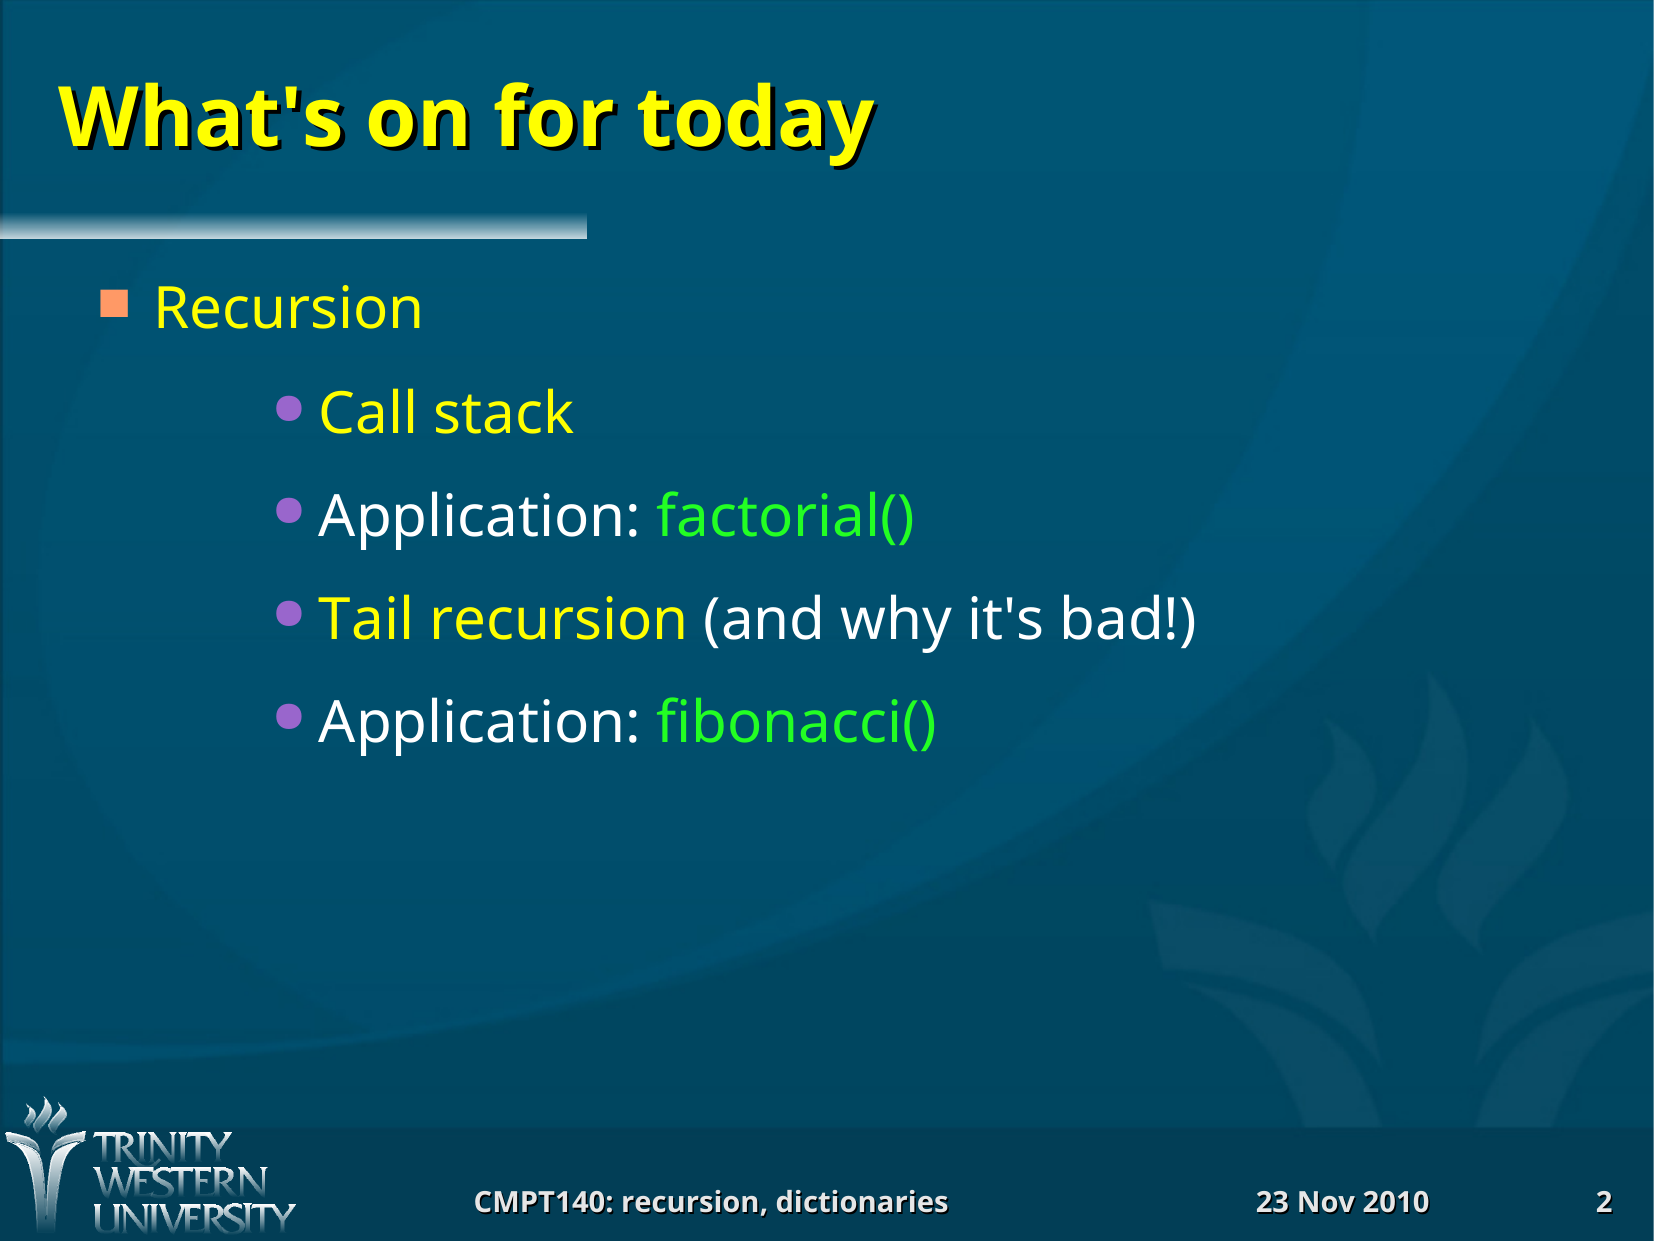

# What's on for today
Recursion
Call stack
Application: factorial()
Tail recursion (and why it's bad!)
Application: fibonacci()
CMPT140: recursion, dictionaries
23 Nov 2010
2